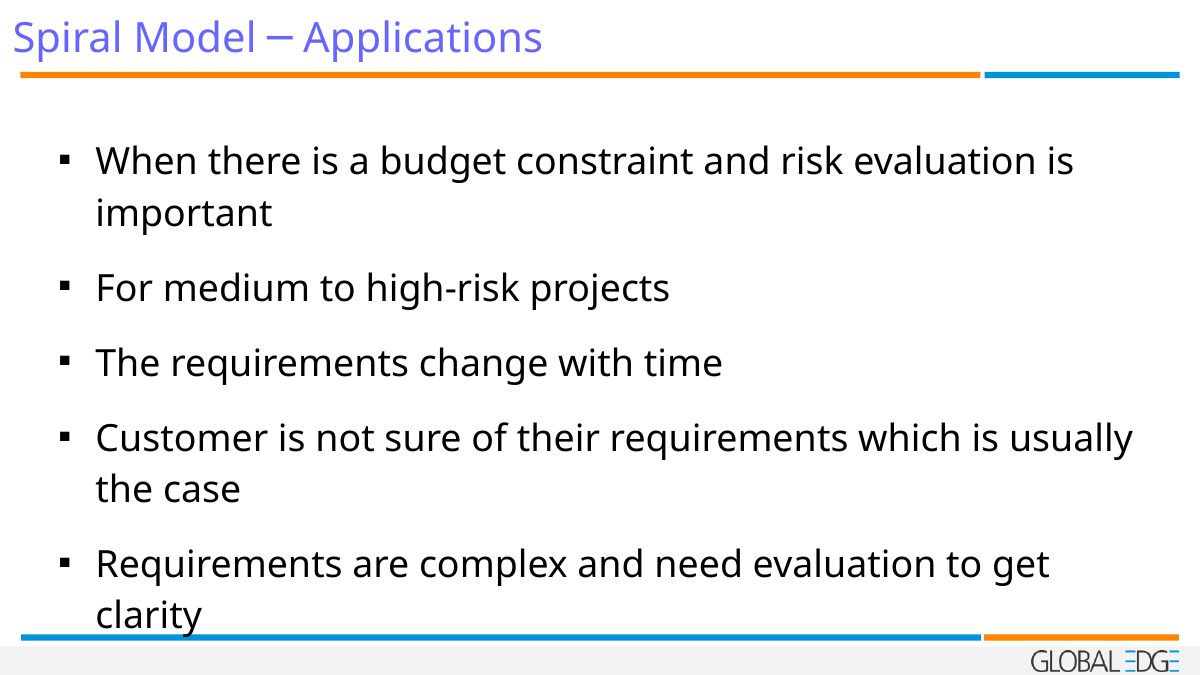

# Spiral Model ─ Applications
When there is a budget constraint and risk evaluation is important
For medium to high-risk projects
The requirements change with time
Customer is not sure of their requirements which is usually the case
Requirements are complex and need evaluation to get clarity